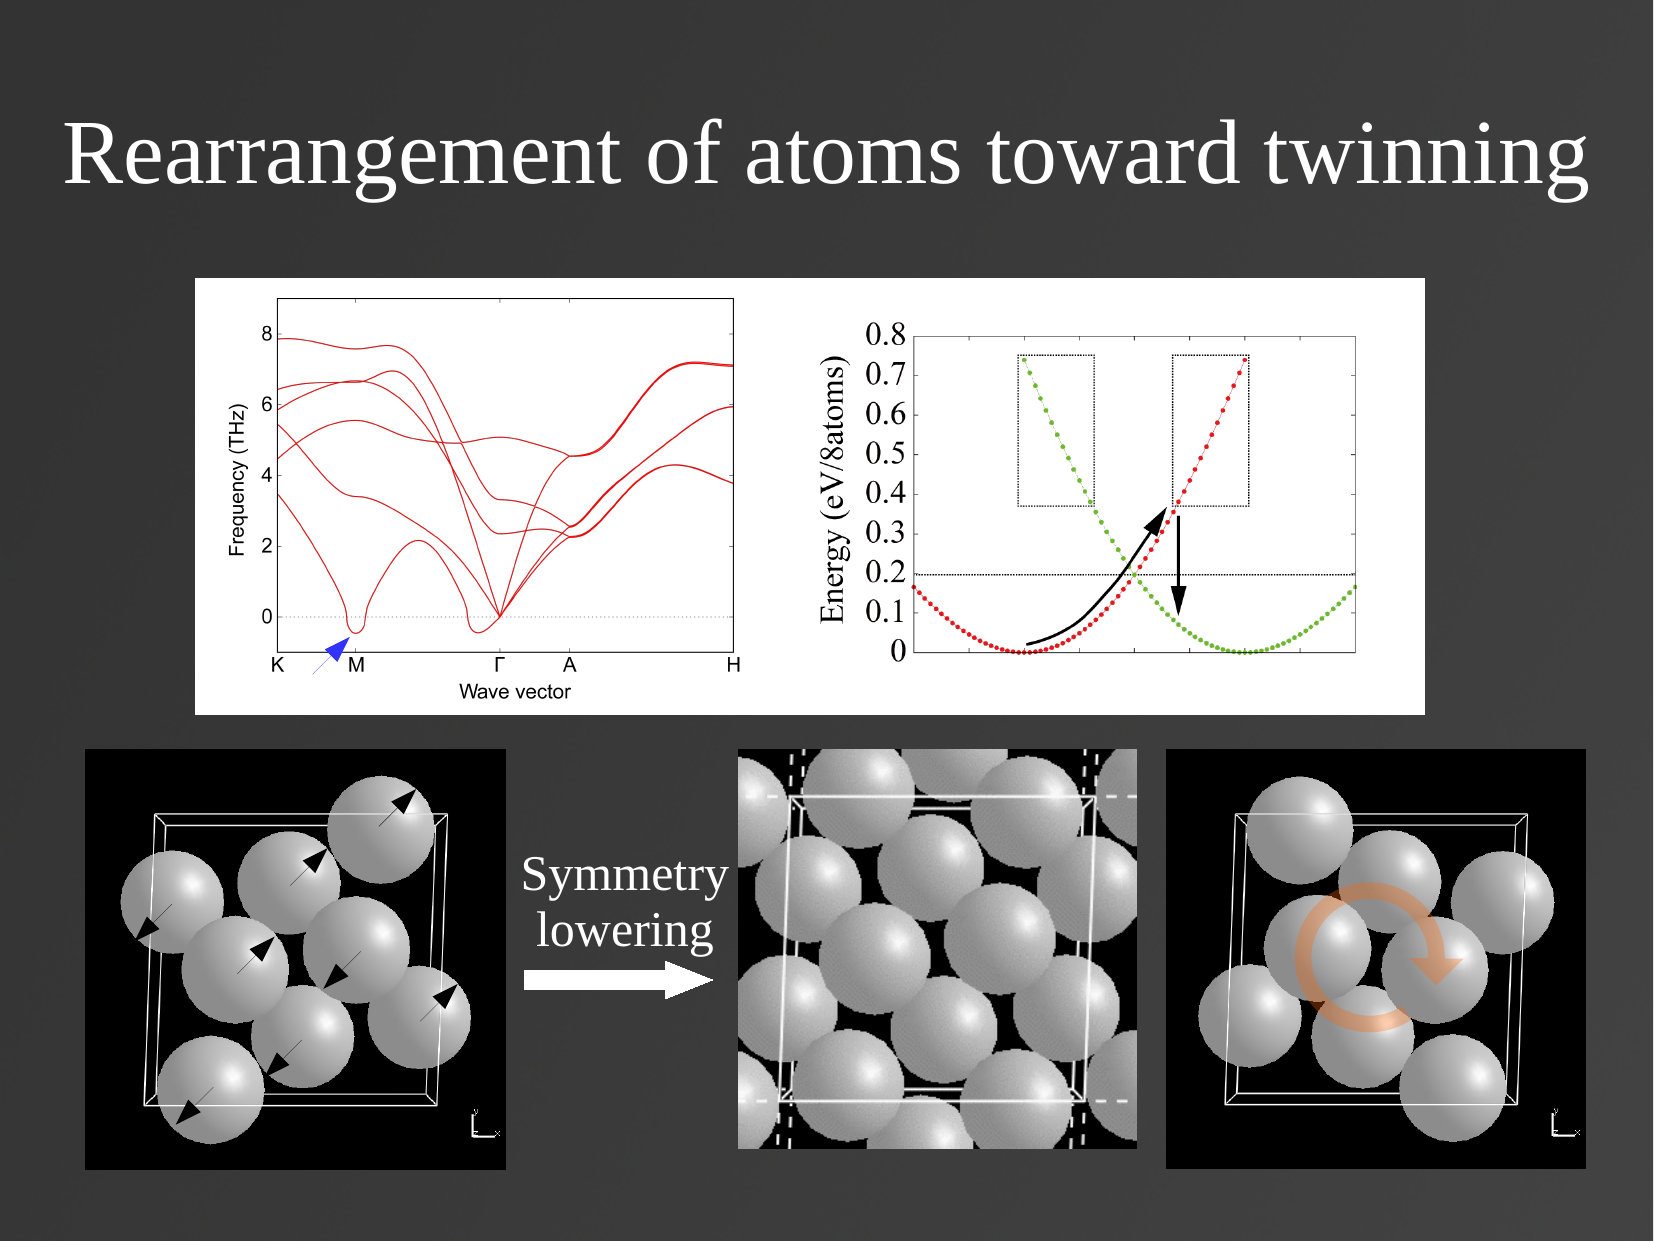

# Rearrangement of atoms toward twinning
Symmetry
lowering